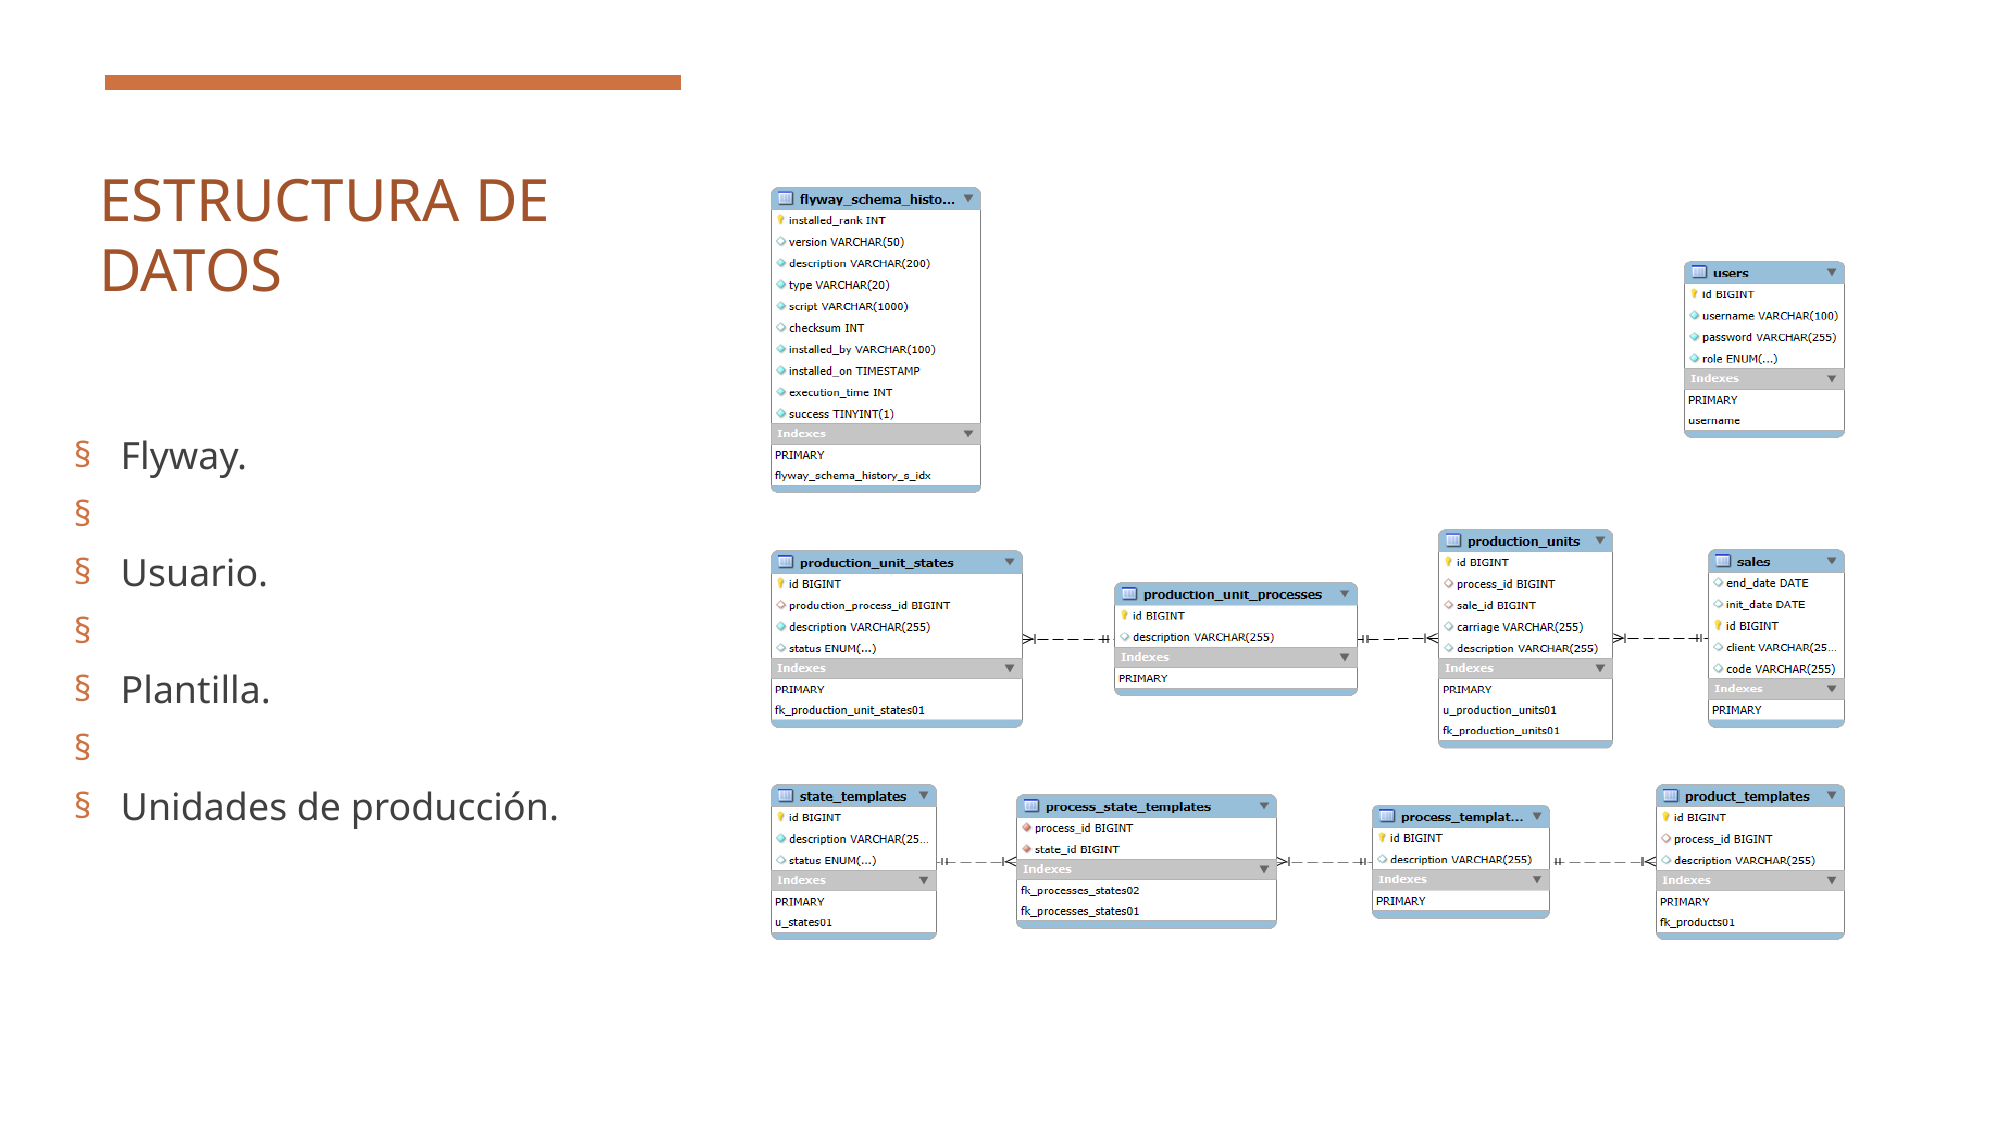

# Estructura de datos
Flyway.
Usuario.
Plantilla.
Unidades de producción.